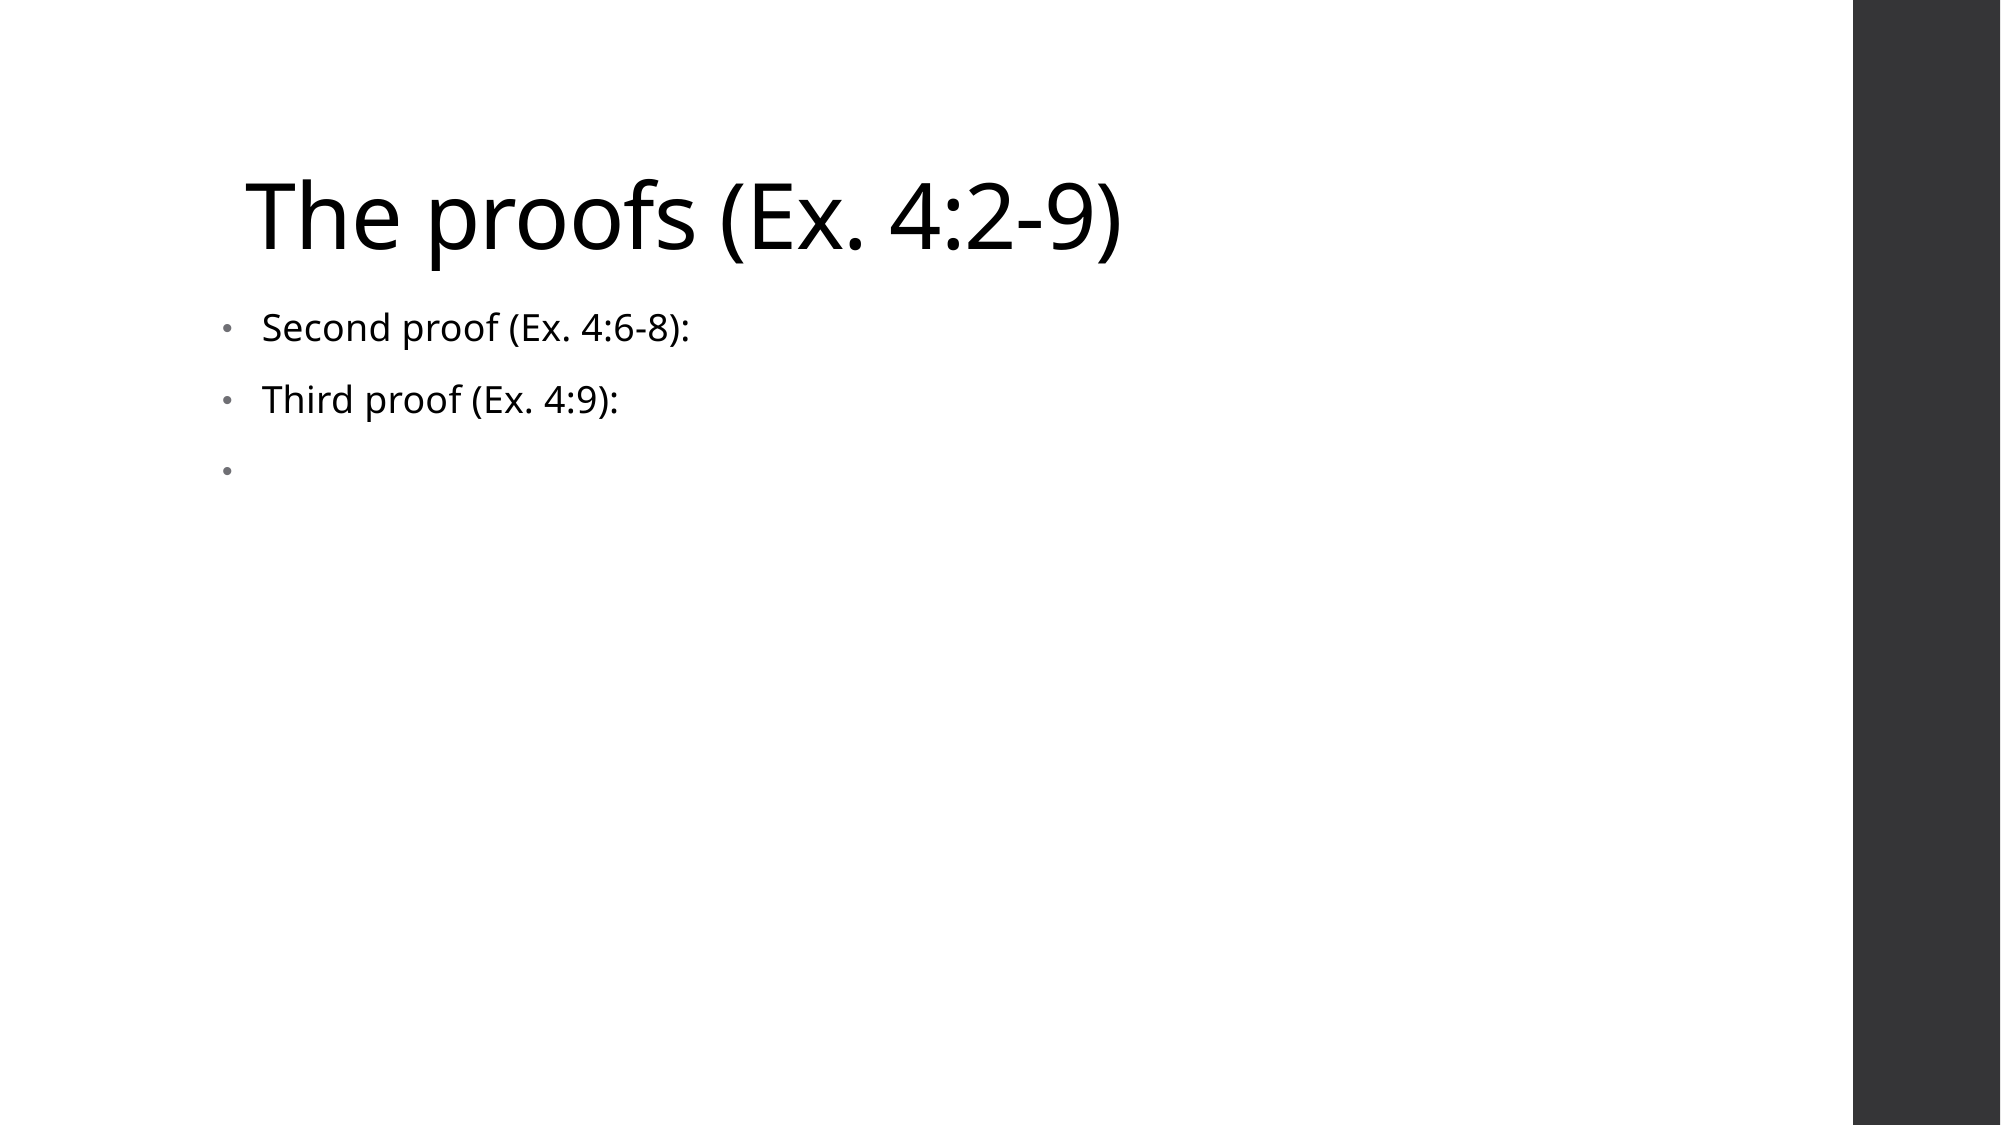

# The proofs (Ex. 4:2-9)
 Second proof (Ex. 4:6-8):
 Third proof (Ex. 4:9):